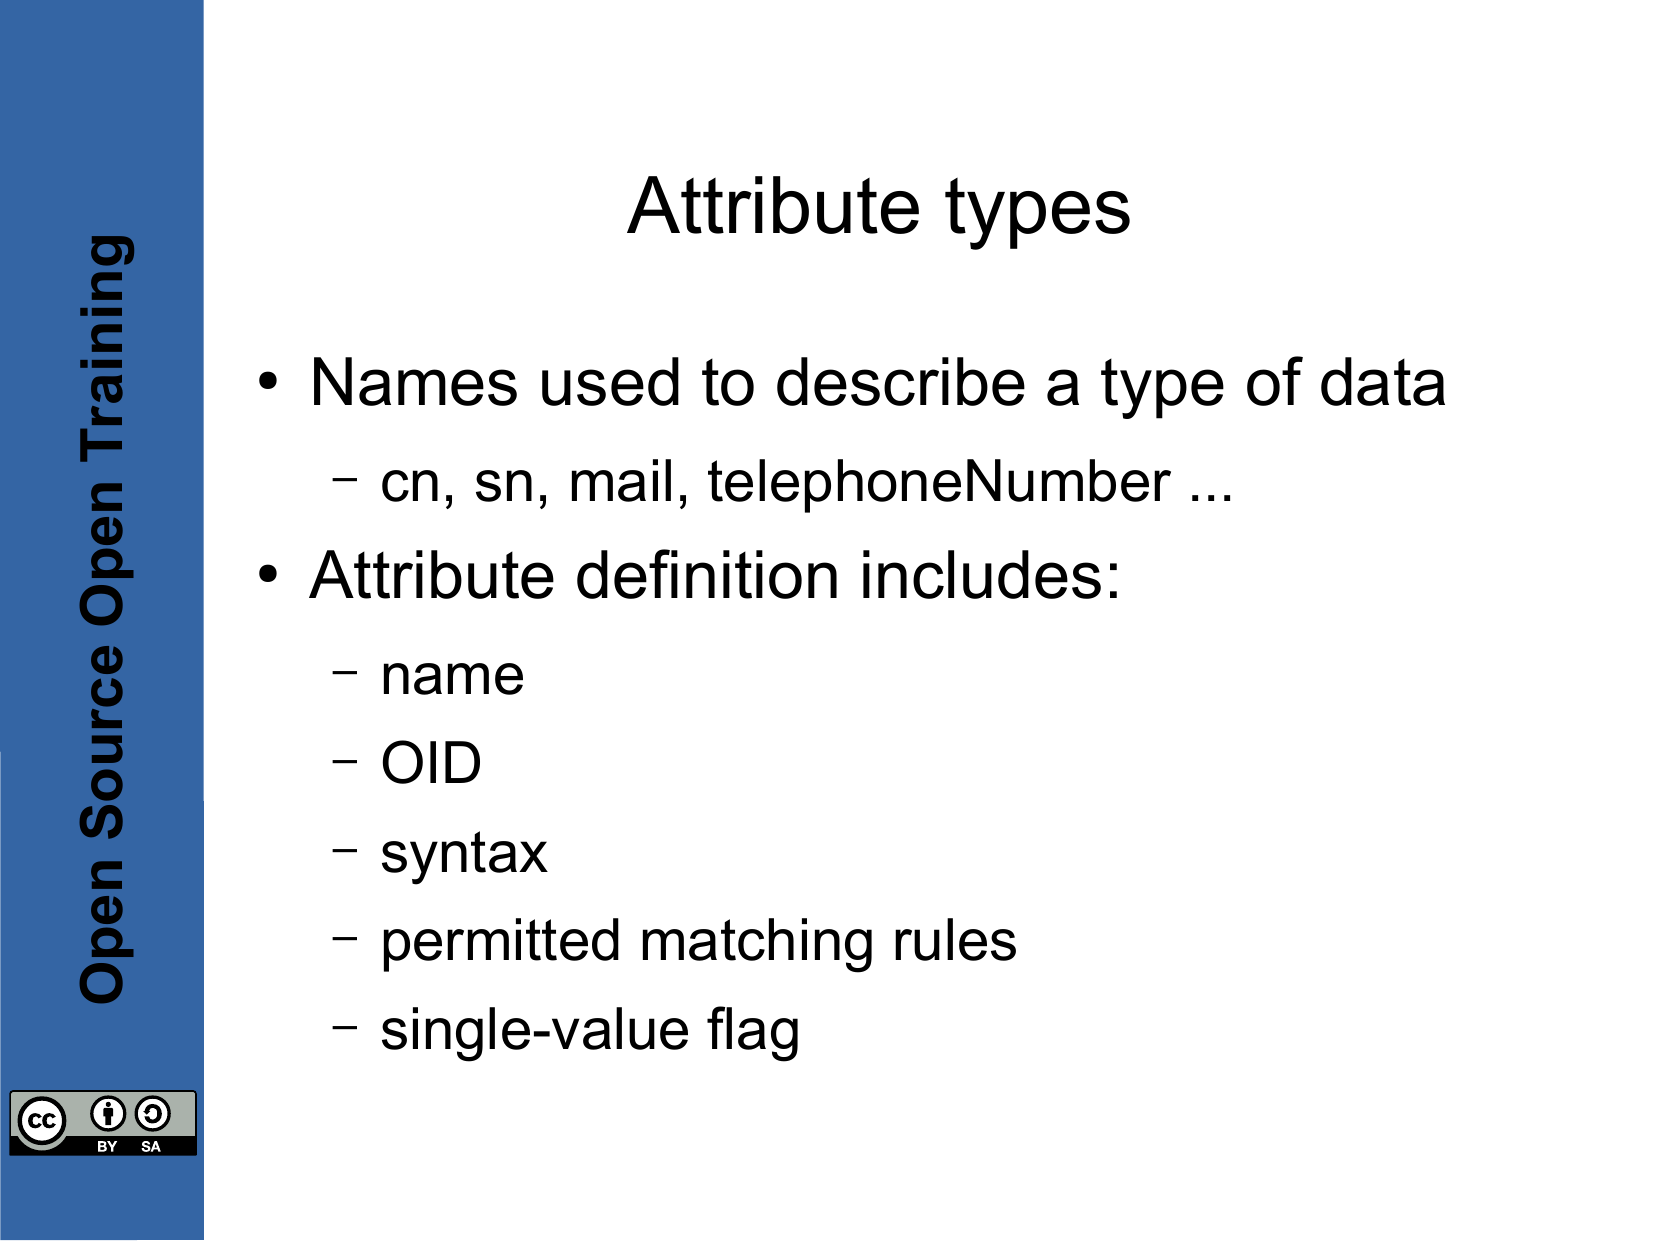

# Attribute types
Names used to describe a type of data
cn, sn, mail, telephoneNumber ...
Attribute definition includes:
name
OID
syntax
permitted matching rules
single-value flag